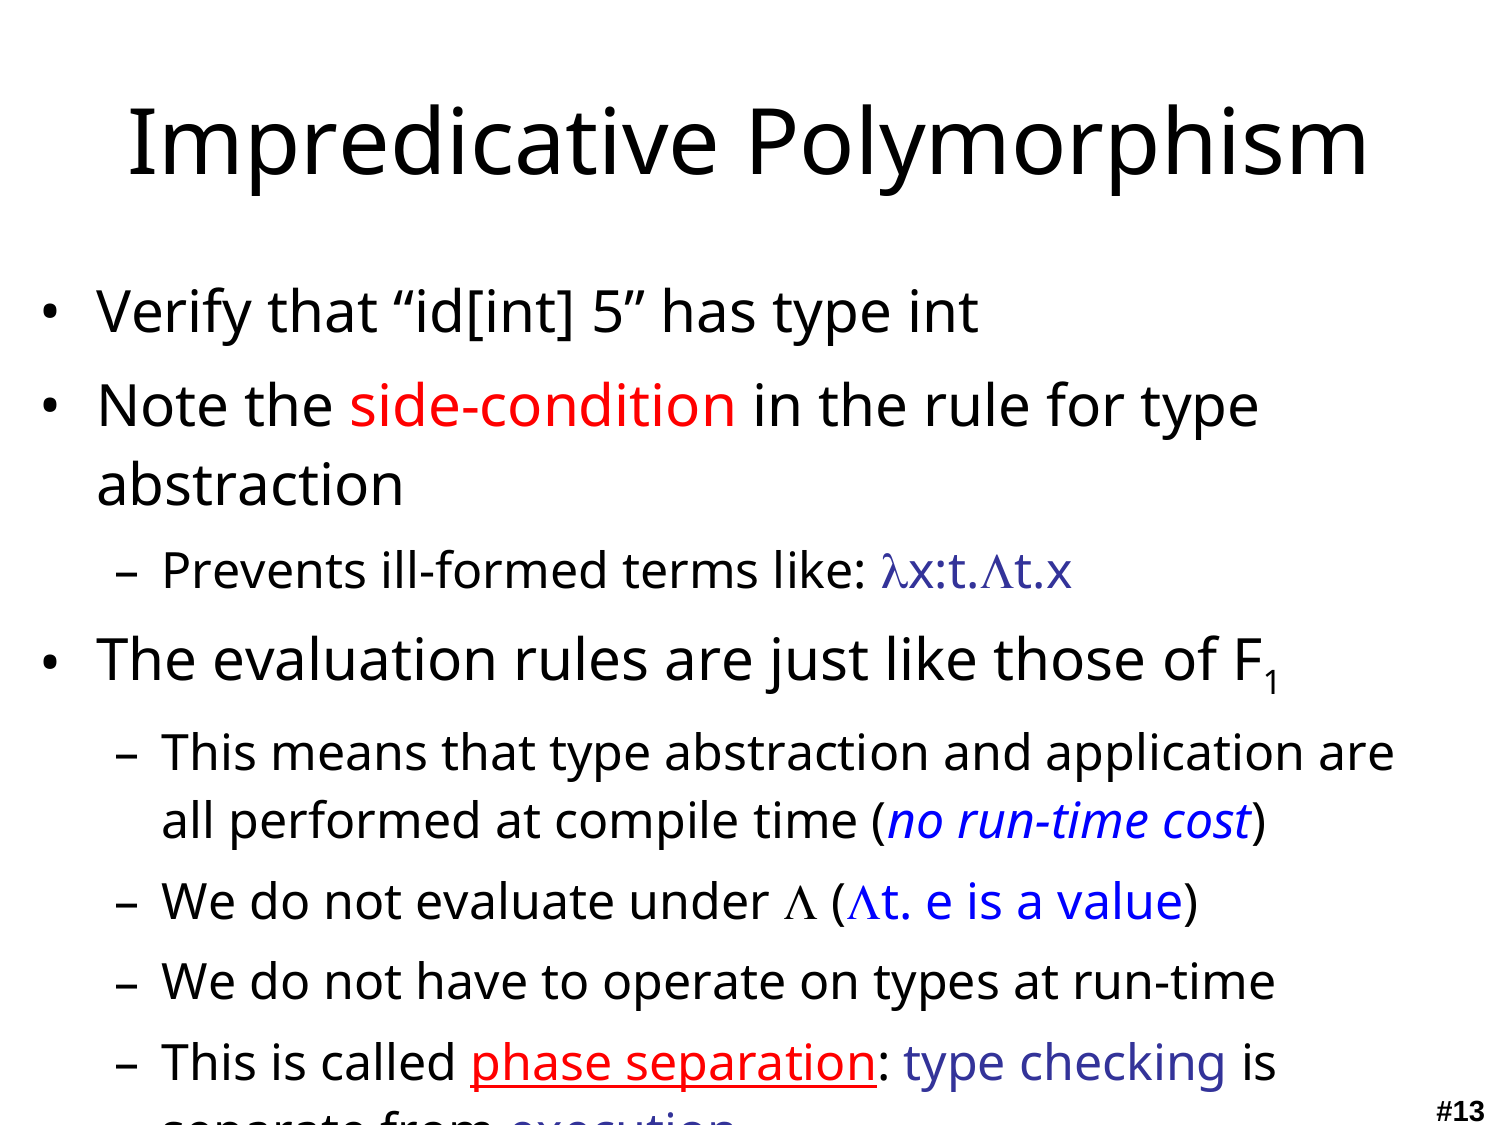

# Impredicative Polymorphism
Verify that “id[int] 5” has type int
Note the side-condition in the rule for type abstraction
Prevents ill-formed terms like: x:t.t.x
The evaluation rules are just like those of F1
This means that type abstraction and application are all performed at compile time (no run-time cost)
We do not evaluate under  (t. e is a value)
We do not have to operate on types at run-time
This is called phase separation: type checking is separate from execution
13